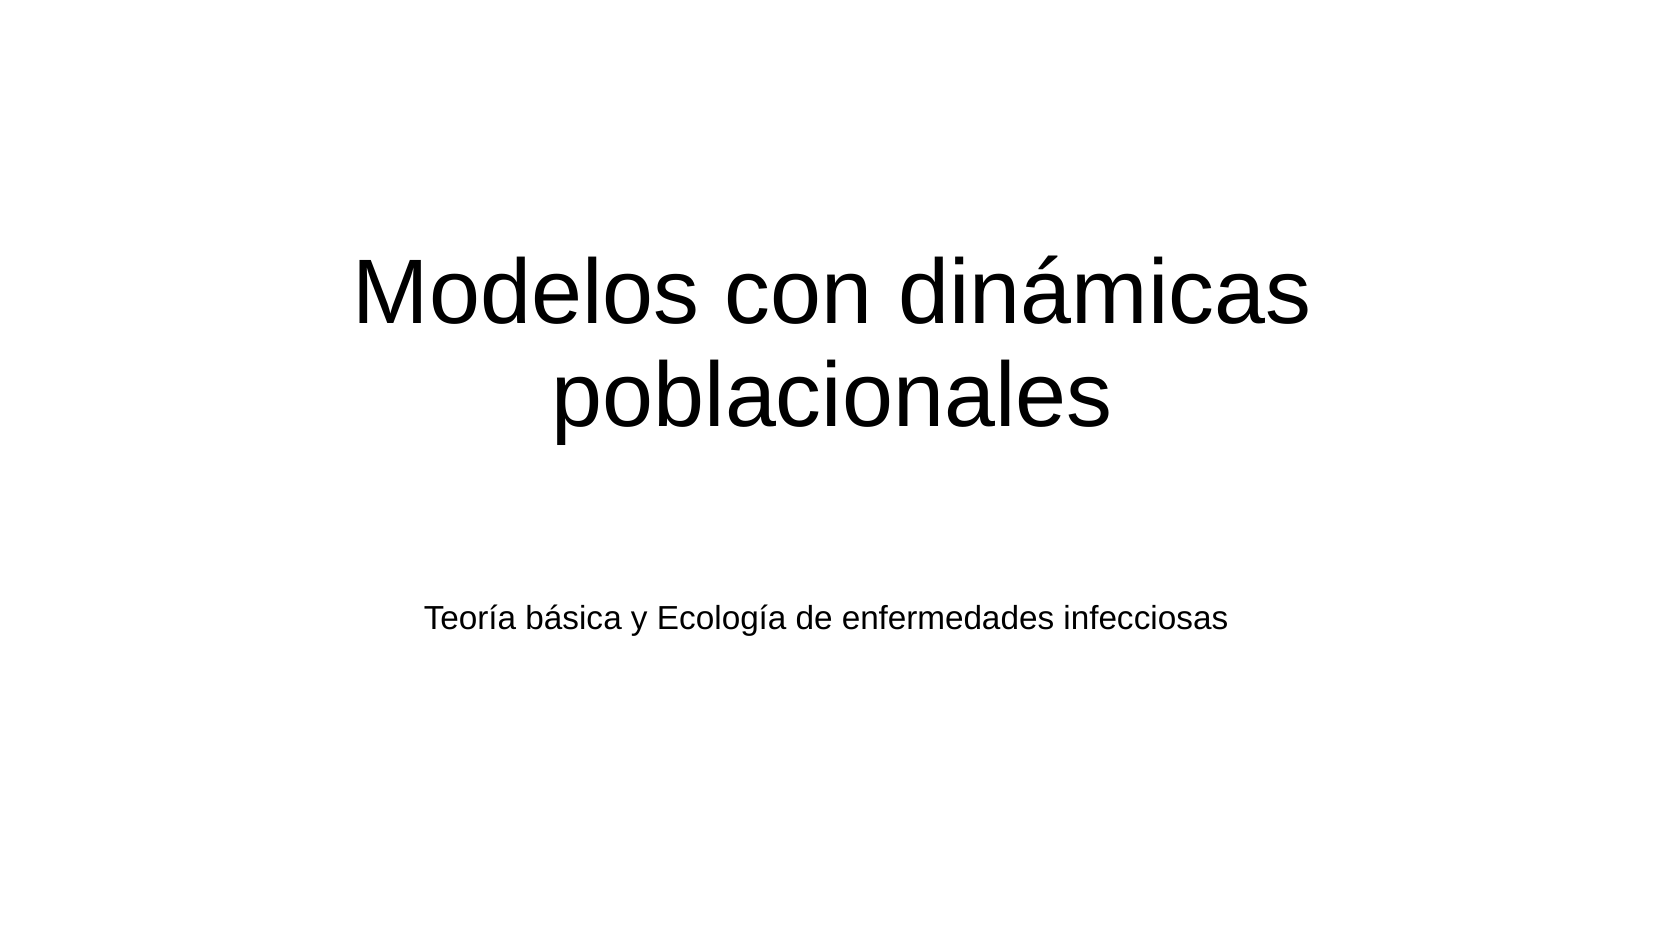

# Modelos con dinámicas poblacionales
Teoría básica y Ecología de enfermedades infecciosas